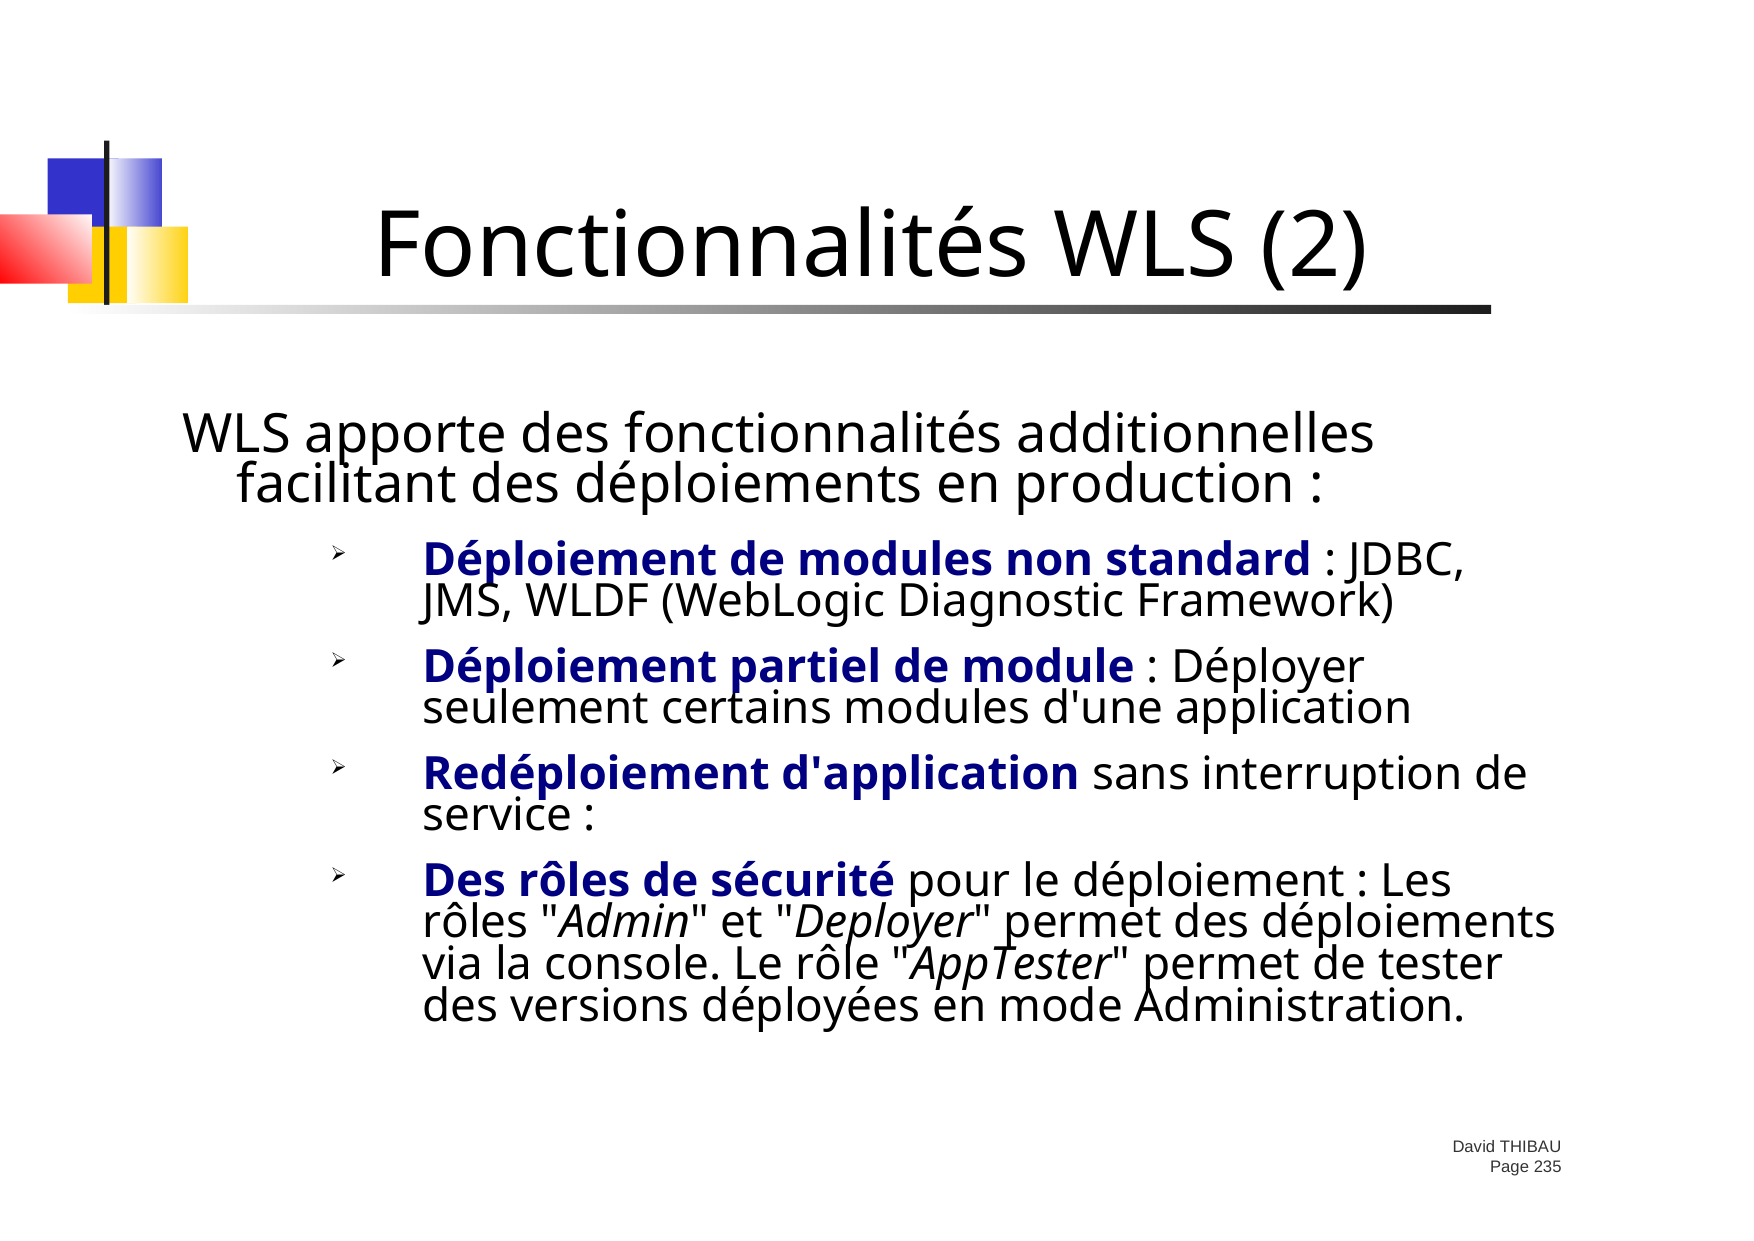

# Fonctionnalités WLS (2)
WLS apporte des fonctionnalités additionnelles facilitant des déploiements en production :
Déploiement de modules non standard : JDBC, JMS, WLDF (WebLogic Diagnostic Framework)
Déploiement partiel de module : Déployer seulement certains modules d'une application
Redéploiement d'application sans interruption de service :
Des rôles de sécurité pour le déploiement : Les rôles "Admin" et "Deployer" permet des déploiements via la console. Le rôle "AppTester" permet de tester des versions déployées en mode Administration.